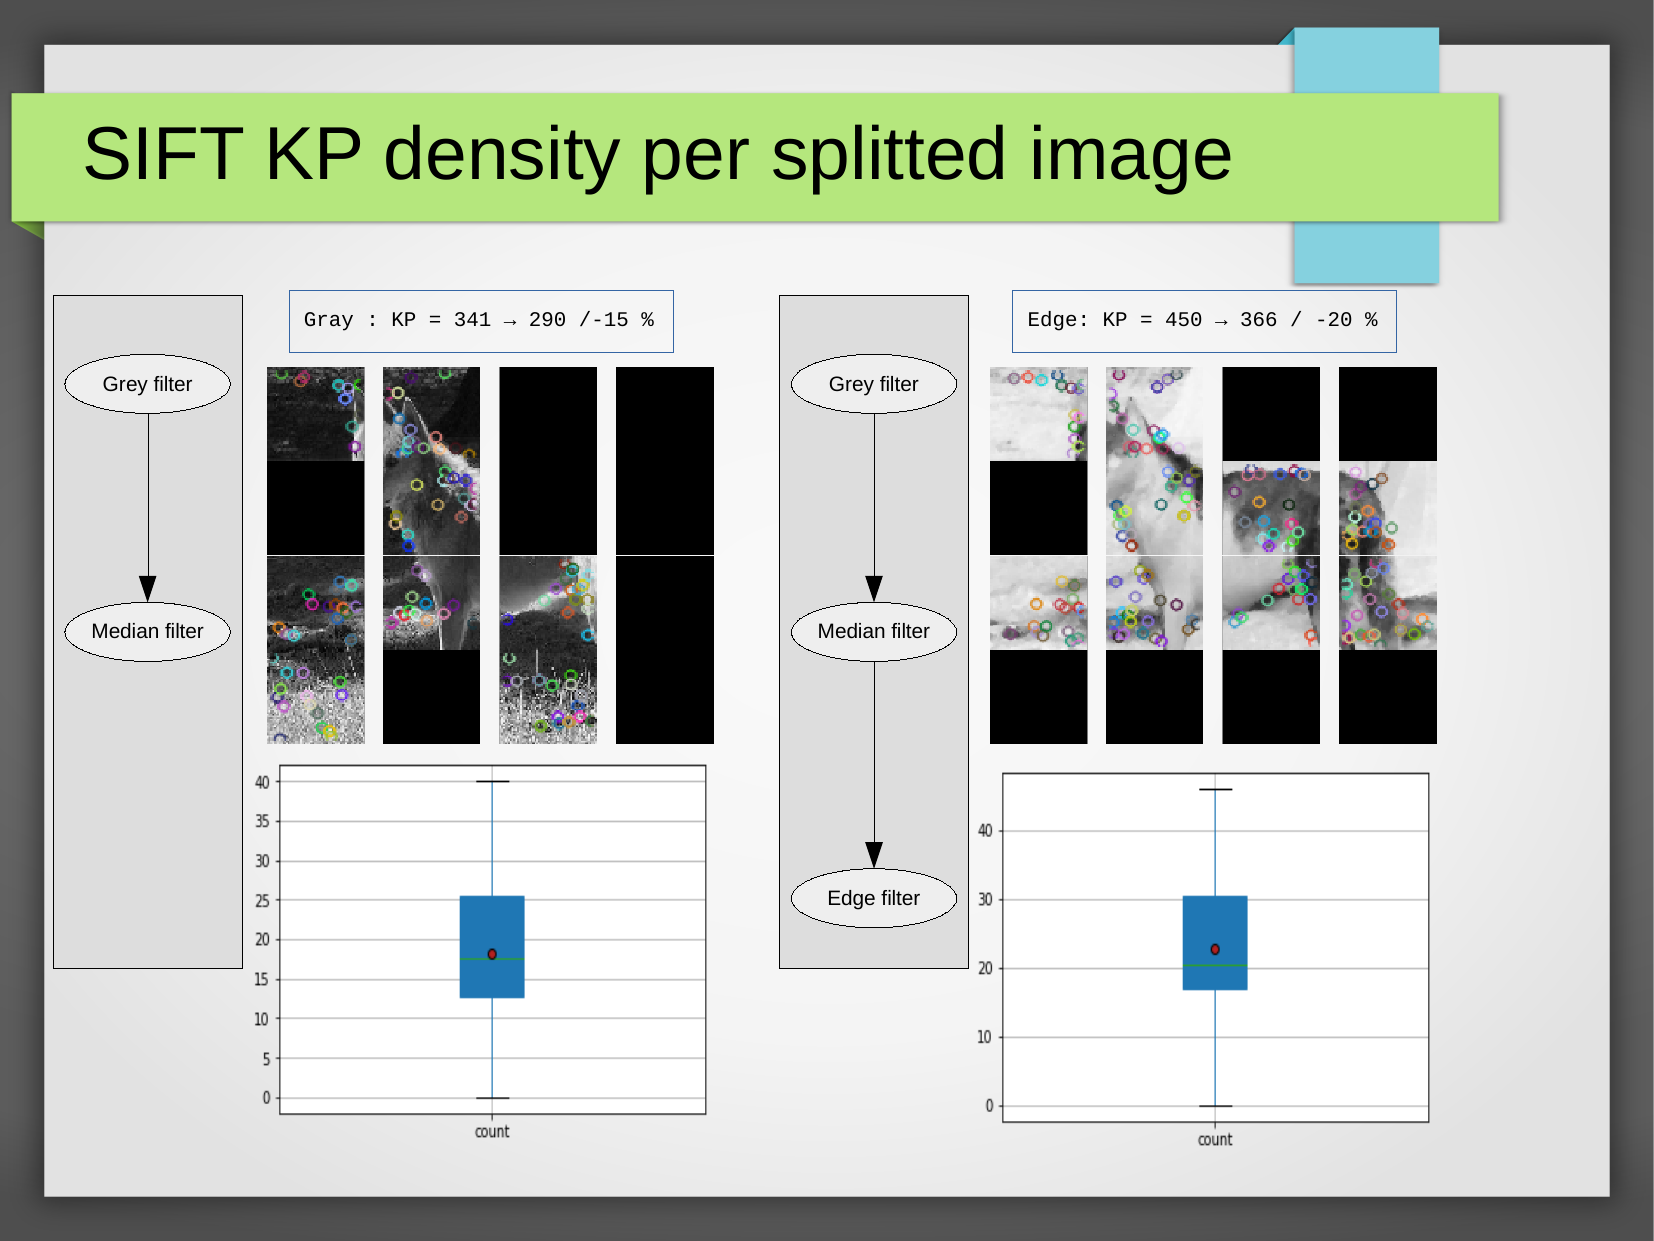

# SIFT KP density per splitted image
Gray : KP = 341 → 290 /-15 %
Edge: KP = 450 → 366 / -20 %
Grey filter
Median filter
Edge filter
Grey filter
Median filter